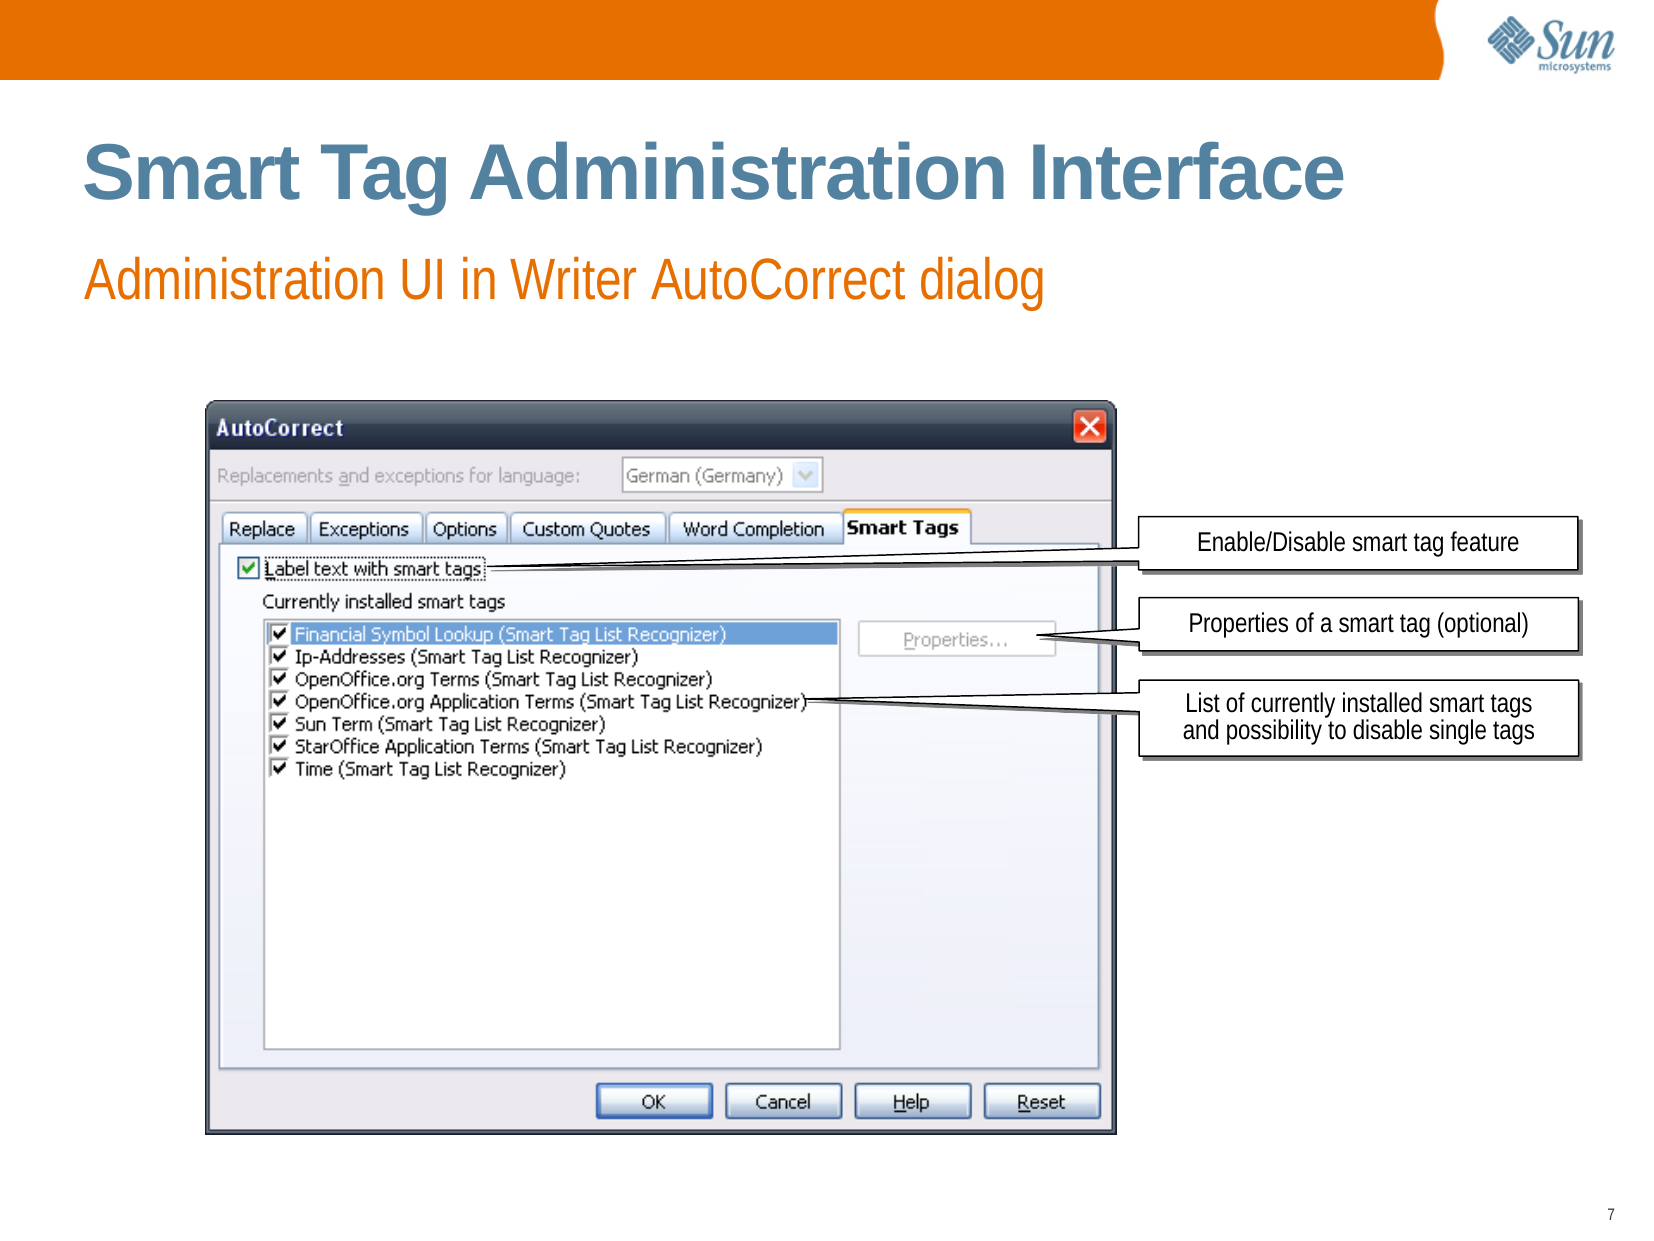

# Smart Tag Administration Interface
Administration UI in Writer AutoCorrect dialog
Enable/Disable smart tag feature
Properties of a smart tag (optional)
List of currently installed smart tags
and possibility to disable single tags